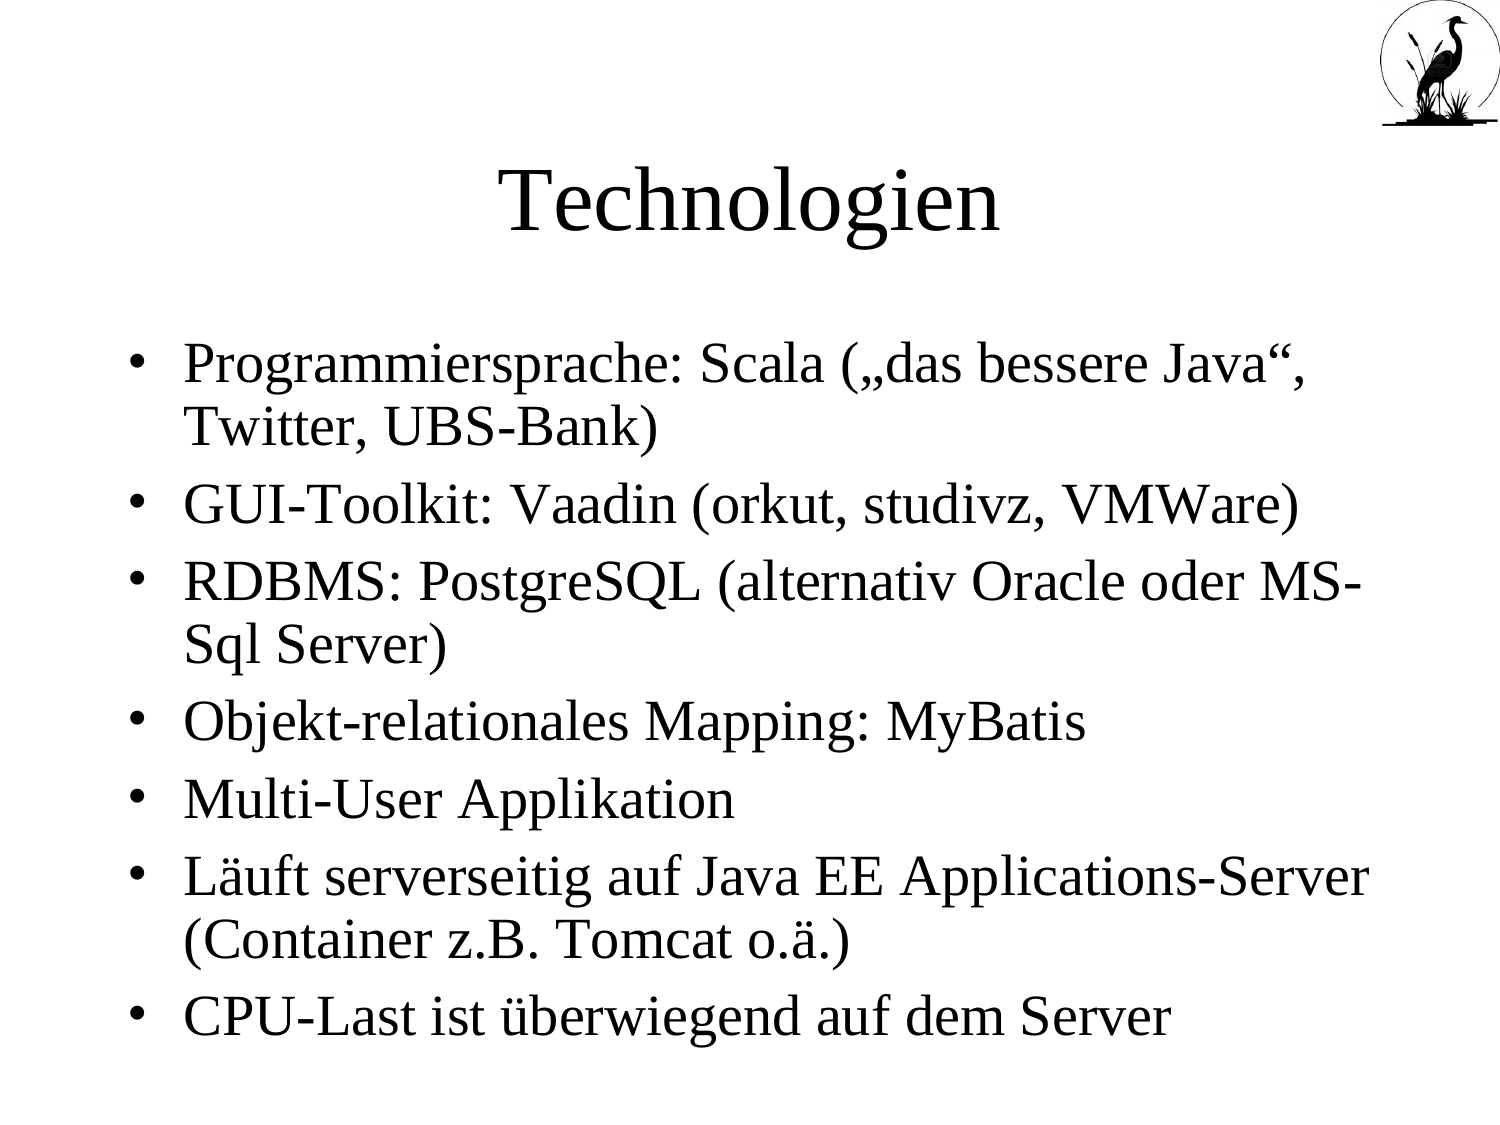

# Technologien
Programmiersprache: Scala („das bessere Java“, Twitter, UBS-Bank)
GUI-Toolkit: Vaadin (orkut, studivz, VMWare)
RDBMS: PostgreSQL (alternativ Oracle oder MS-Sql Server)
Objekt-relationales Mapping: MyBatis
Multi-User Applikation
Läuft serverseitig auf Java EE Applications-Server (Container z.B. Tomcat o.ä.)
CPU-Last ist überwiegend auf dem Server